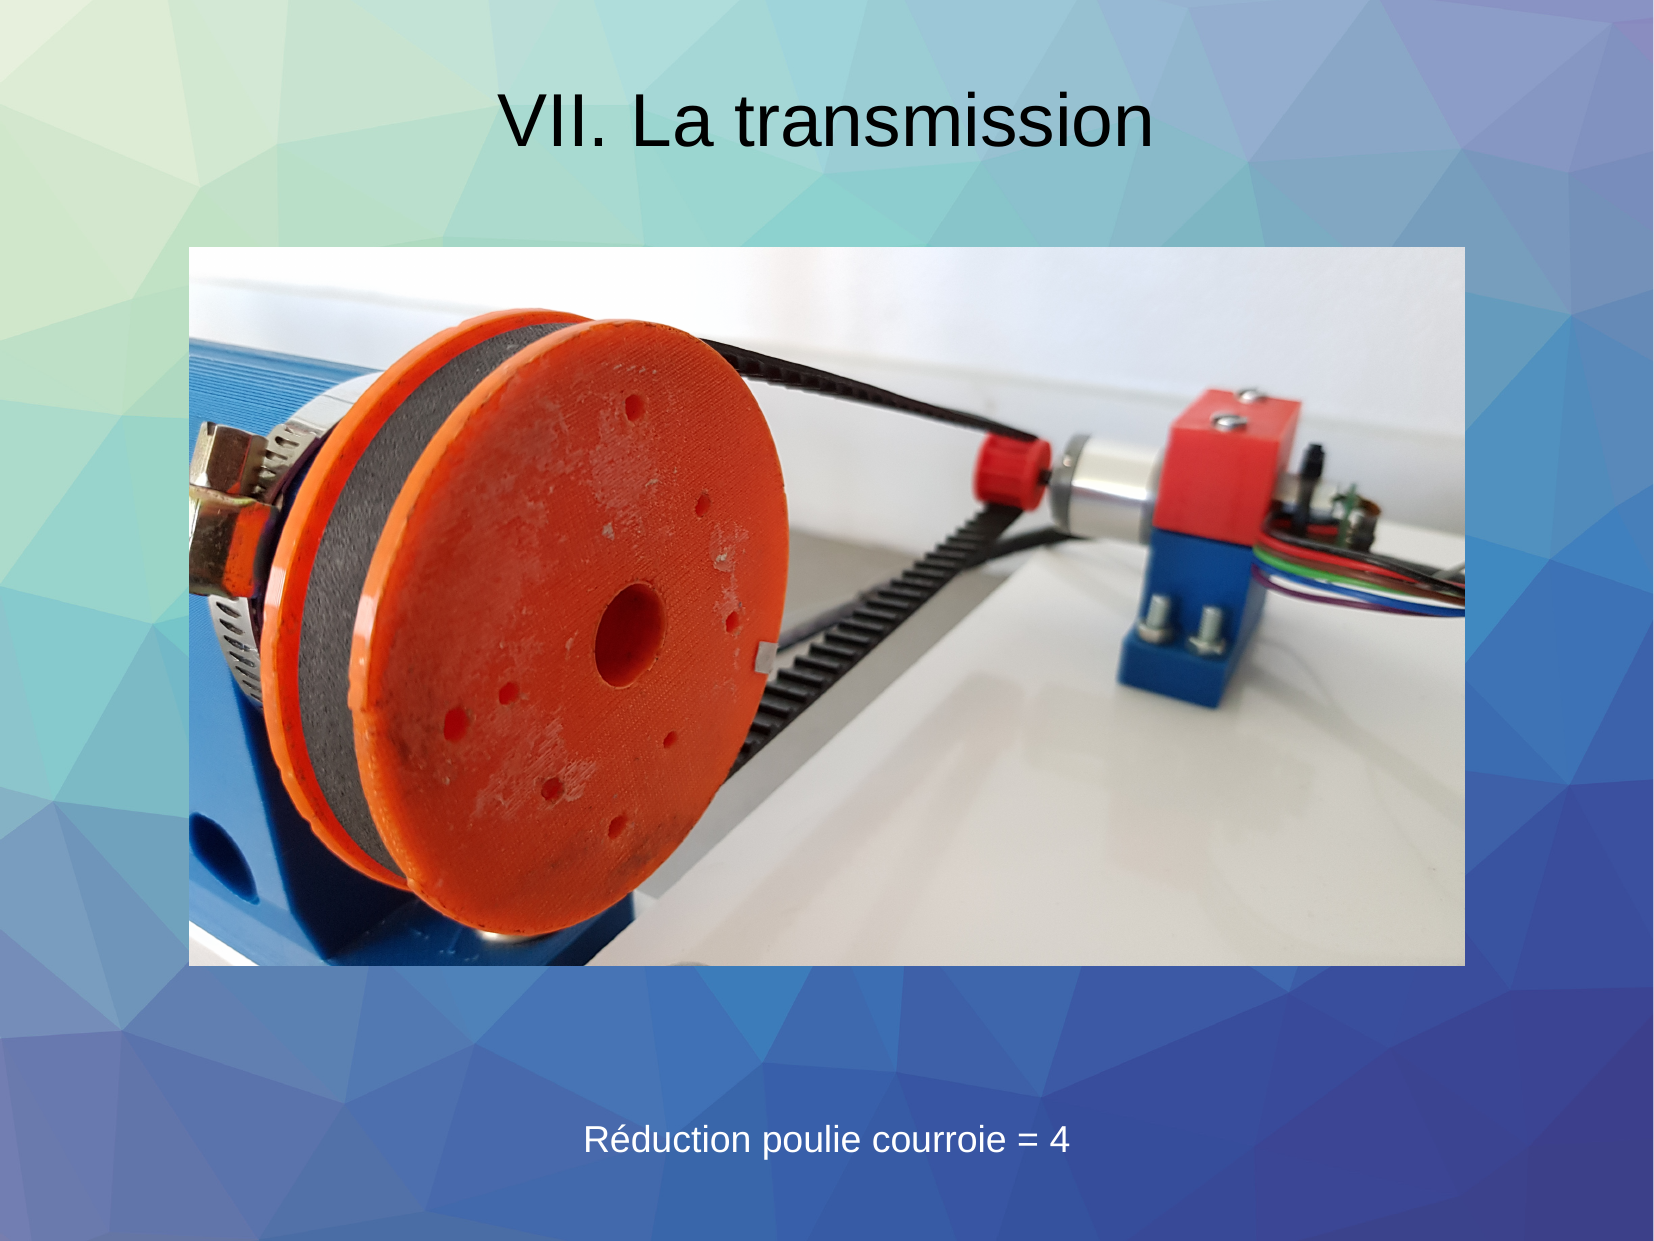

# VII. La transmission
Réduction poulie courroie = 4